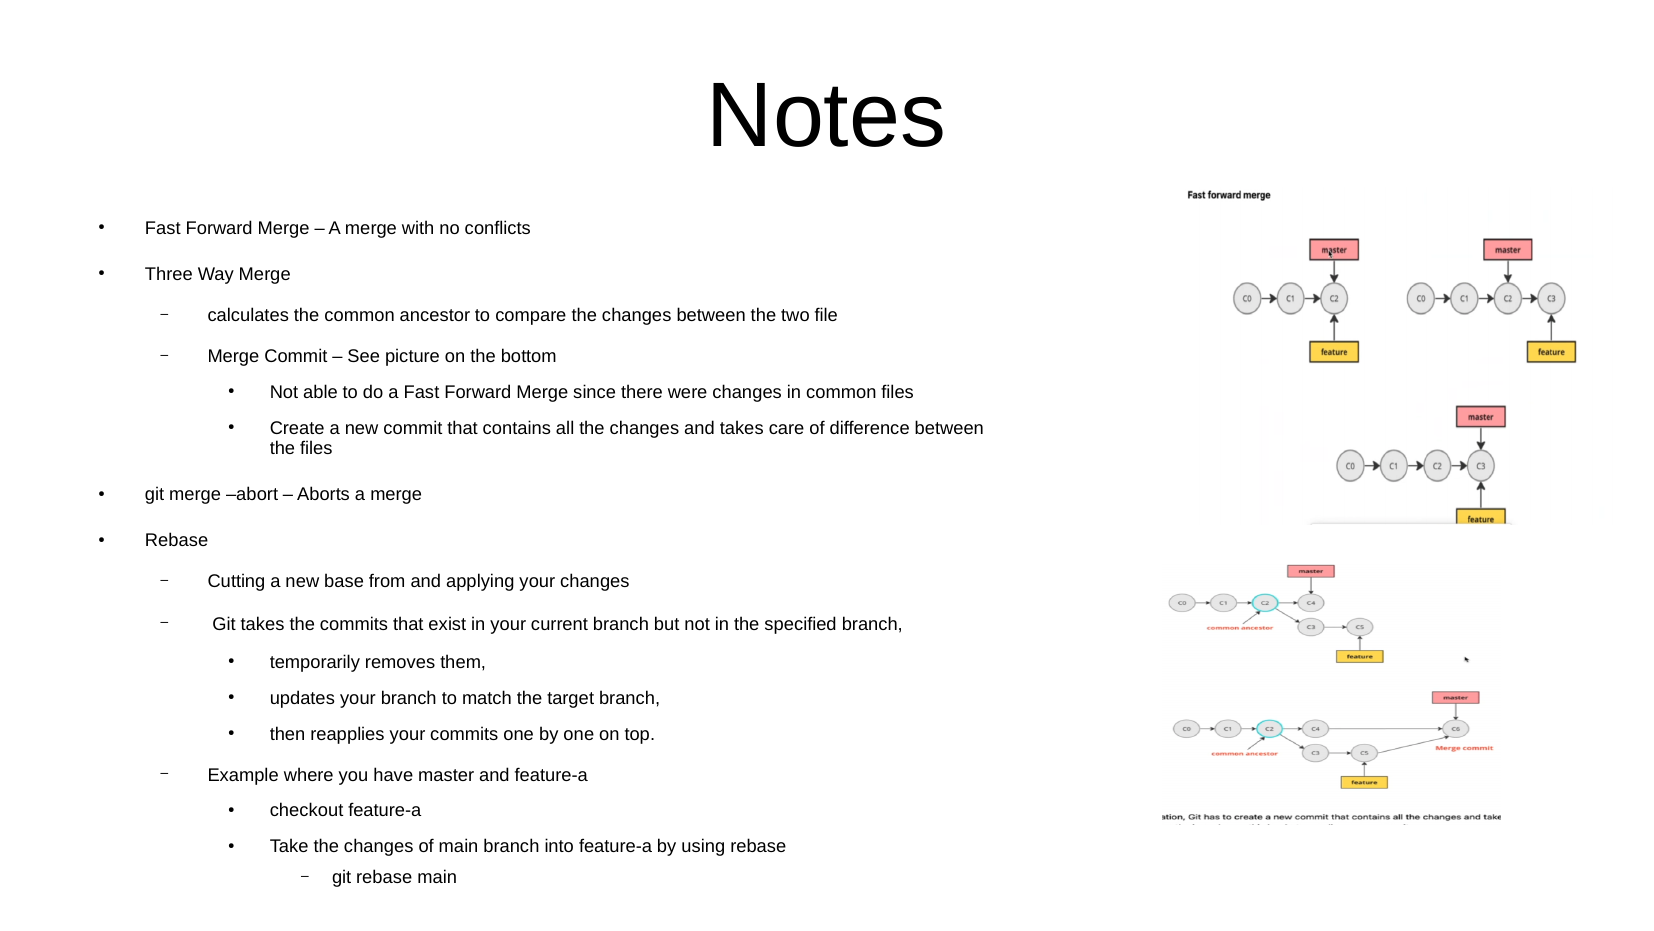

# Notes
Fast Forward Merge – A merge with no conflicts
Three Way Merge
calculates the common ancestor to compare the changes between the two file
Merge Commit – See picture on the bottom
Not able to do a Fast Forward Merge since there were changes in common files
Create a new commit that contains all the changes and takes care of difference between
the files
git merge –abort – Aborts a merge
Rebase
Cutting a new base from and applying your changes
 Git takes the commits that exist in your current branch but not in the specified branch,
temporarily removes them,
updates your branch to match the target branch,
then reapplies your commits one by one on top.
Example where you have master and feature-a
checkout feature-a
Take the changes of main branch into feature-a by using rebase
git rebase main